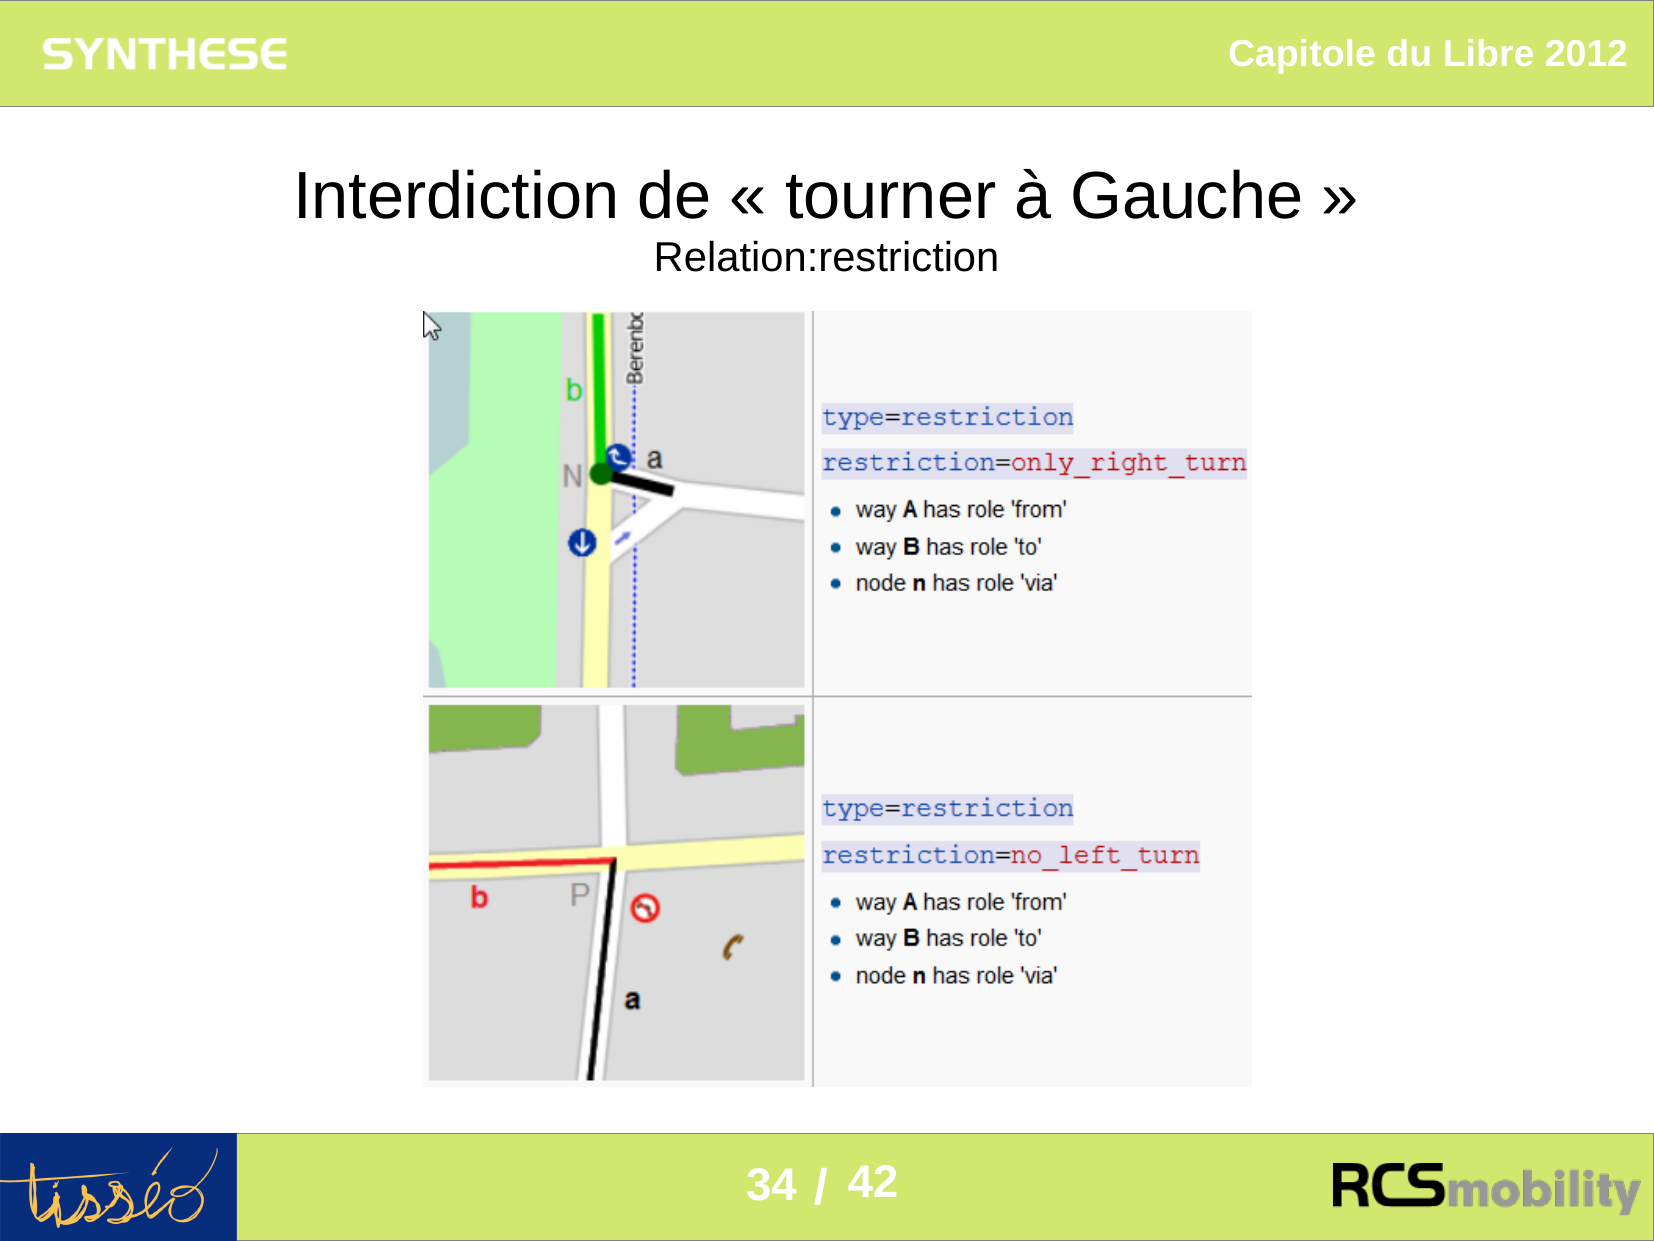

Capitole du Libre 2012
# Interdiction de « tourner à Gauche »
Relation:restriction
34
/
42